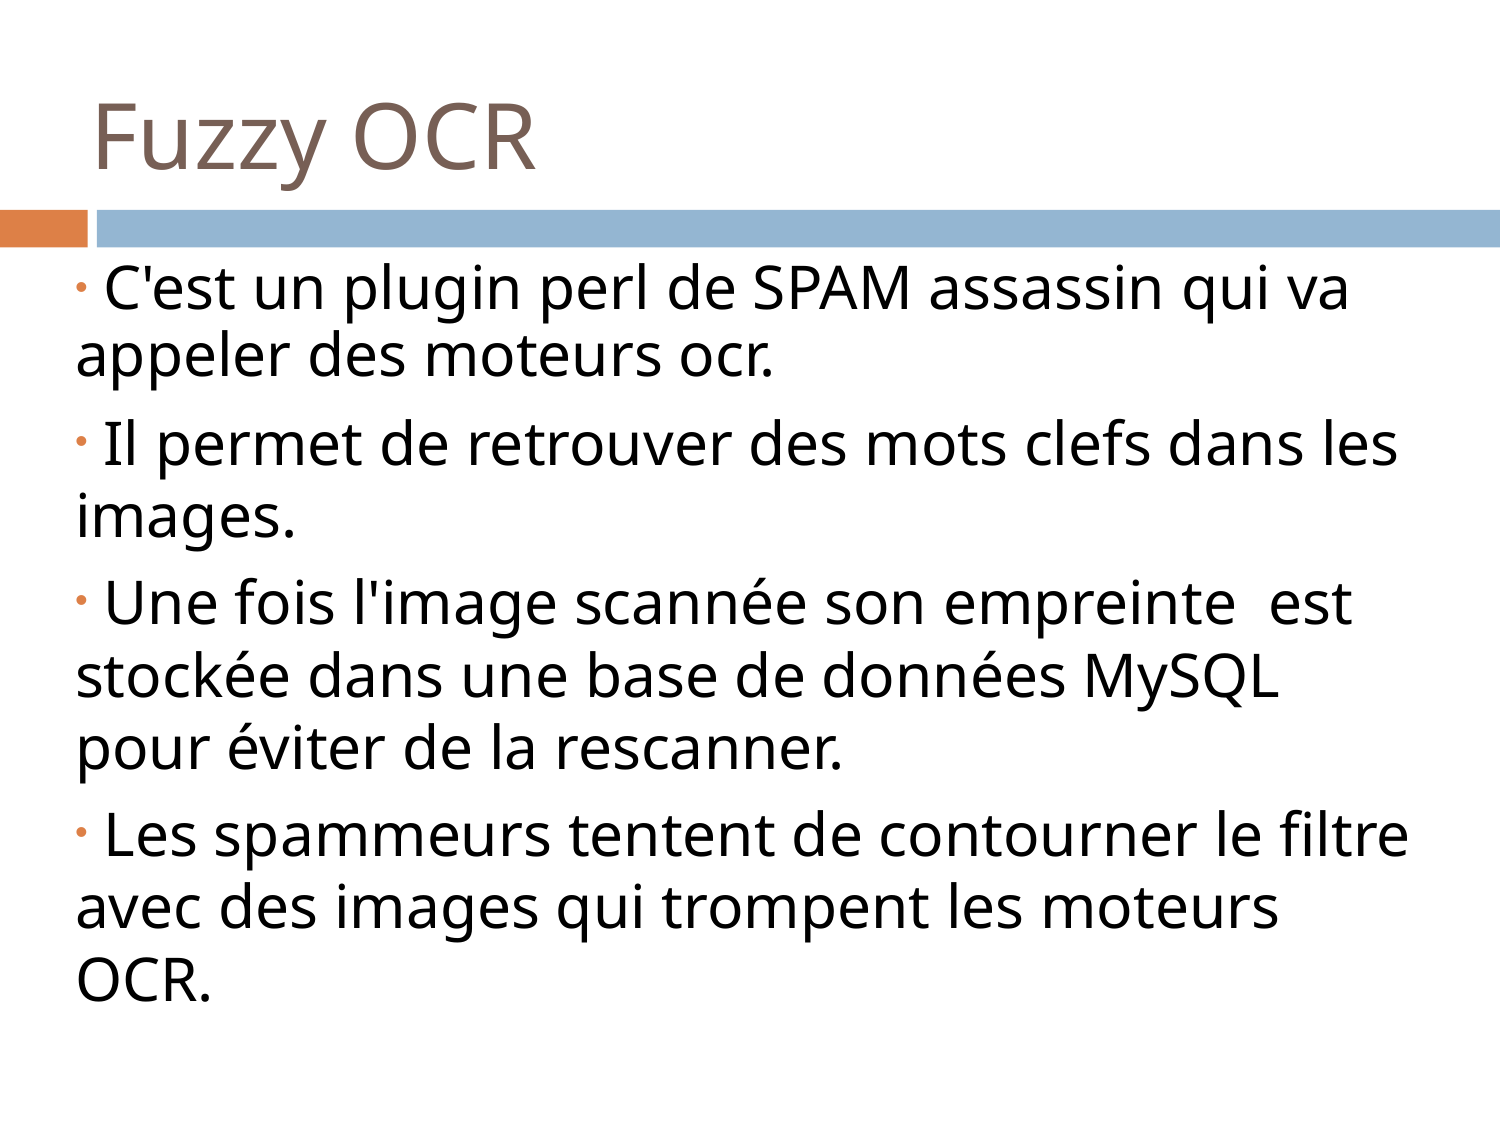

# Fuzzy OCR
 C'est un plugin perl de SPAM assassin qui va appeler des moteurs ocr.
 Il permet de retrouver des mots clefs dans les images.
 Une fois l'image scannée son empreinte est stockée dans une base de données MySQL pour éviter de la rescanner.
 Les spammeurs tentent de contourner le filtre avec des images qui trompent les moteurs OCR.